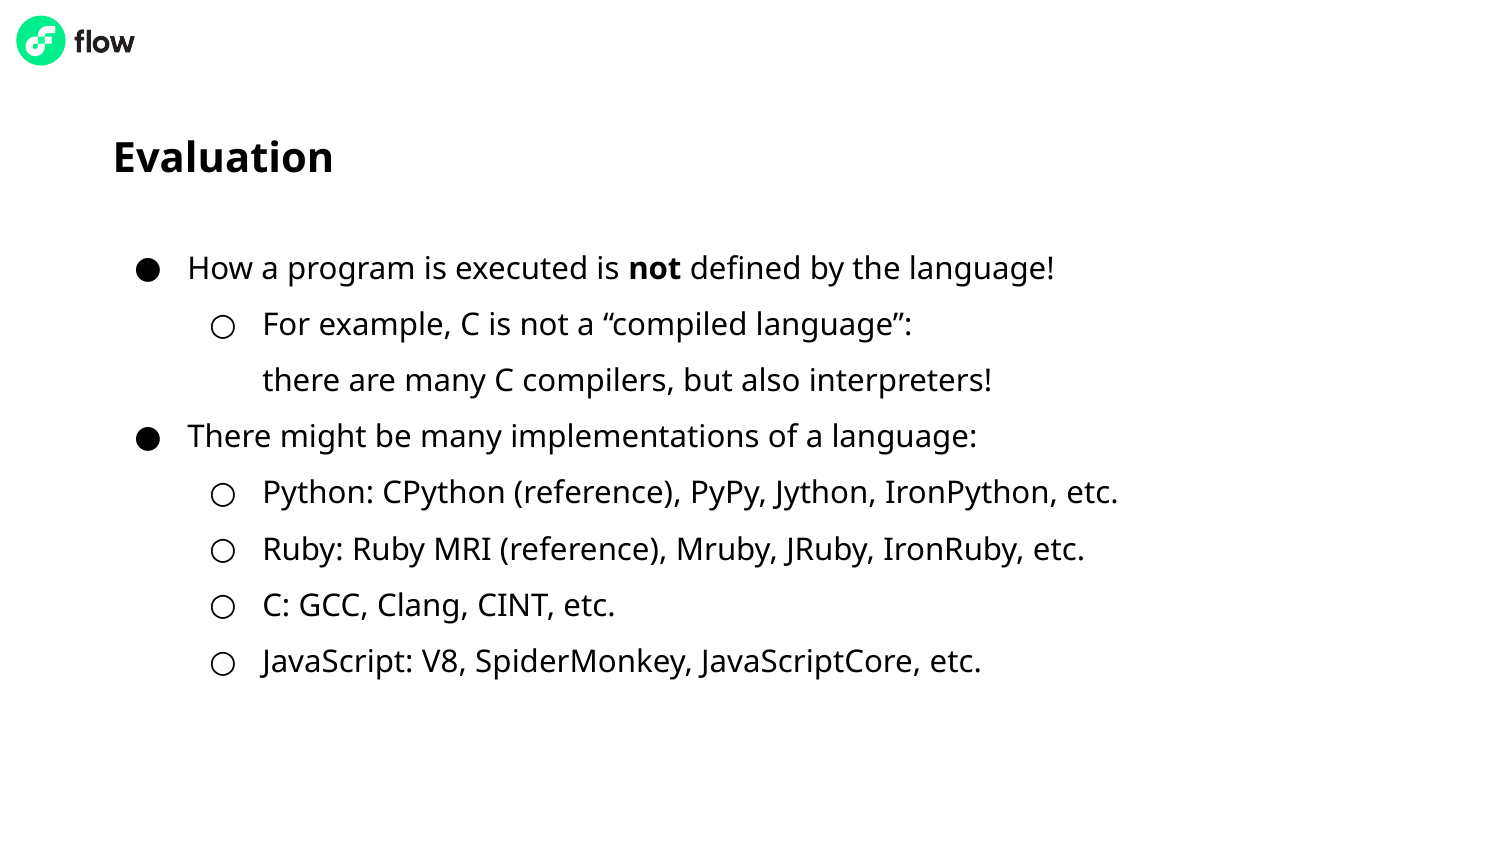

Evaluation
How a program is executed is not defined by the language!
For example, C is not a “compiled language”:
there are many C compilers, but also interpreters!
There might be many implementations of a language:
Python: CPython (reference), PyPy, Jython, IronPython, etc.
Ruby: Ruby MRI (reference), Mruby, JRuby, IronRuby, etc.
C: GCC, Clang, CINT, etc.
JavaScript: V8, SpiderMonkey, JavaScriptCore, etc.